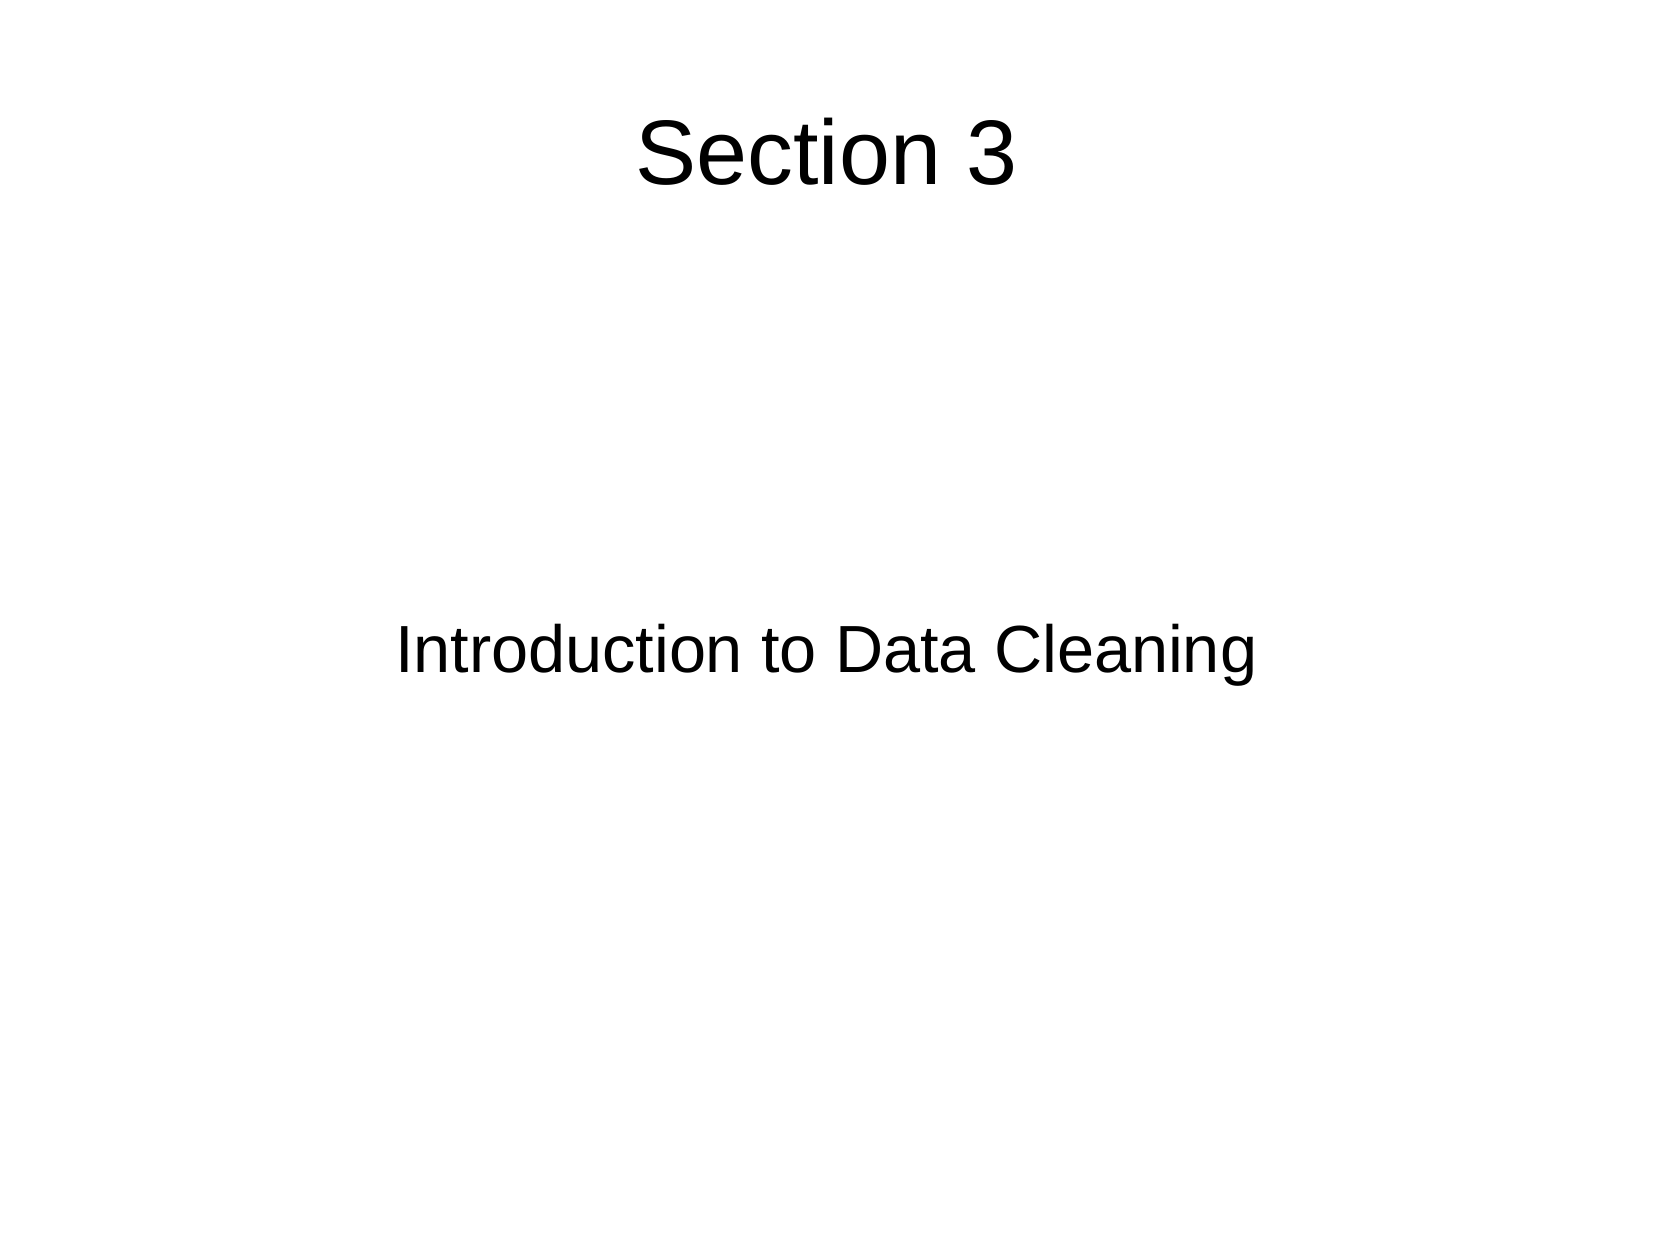

# Section 3
Introduction to Data Cleaning